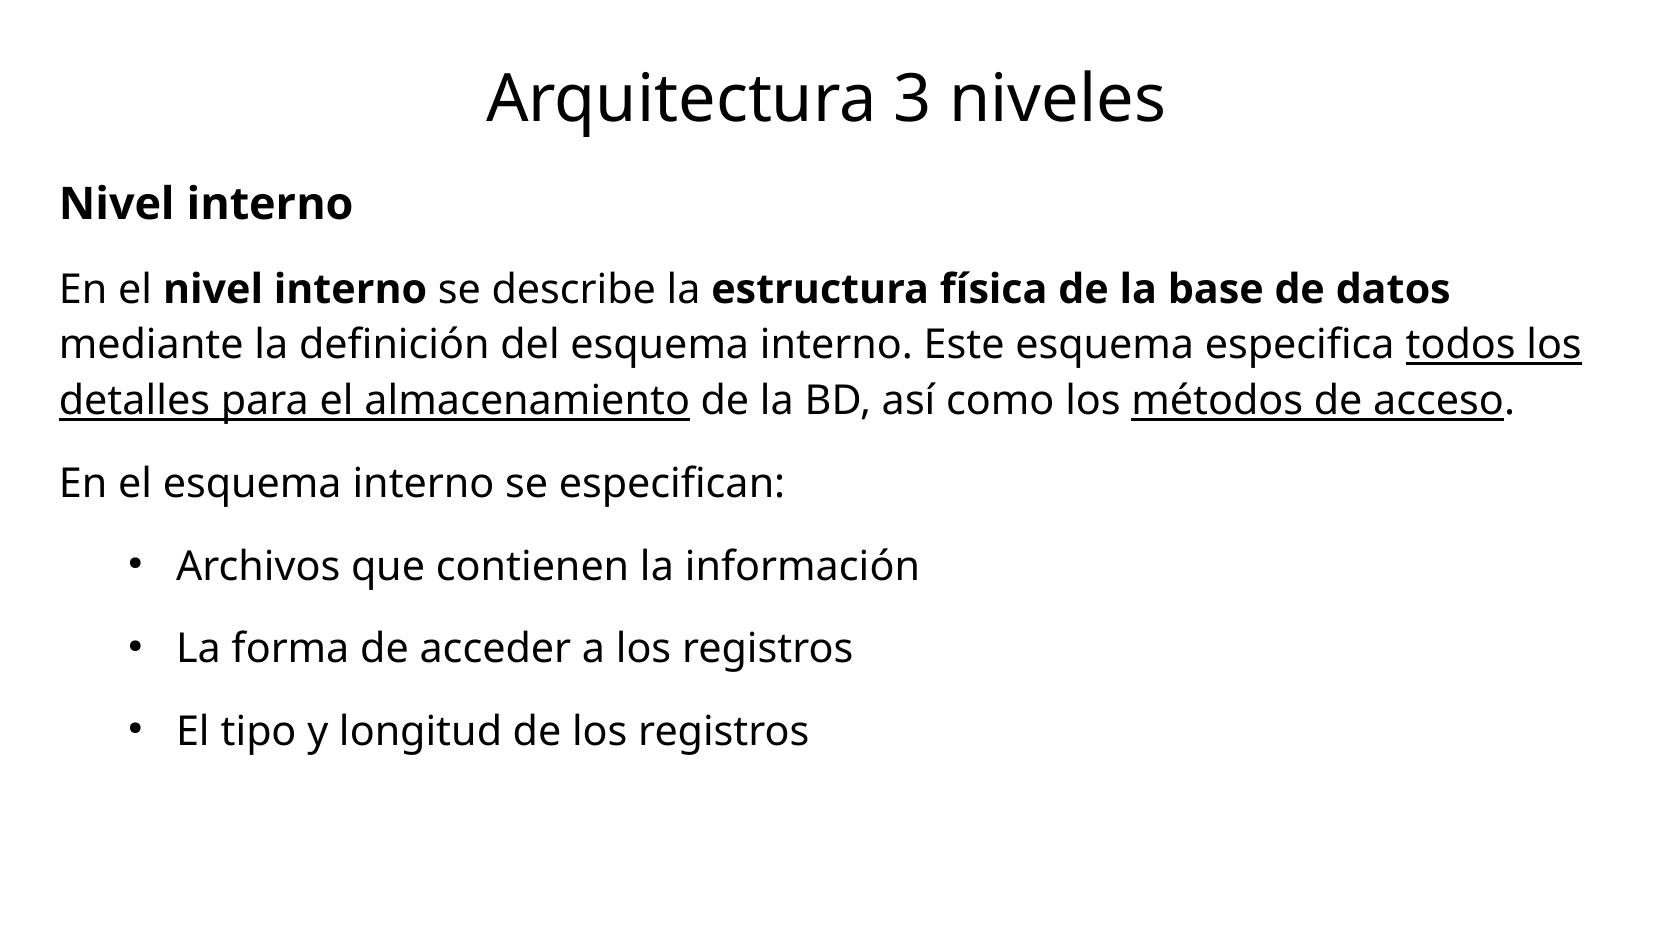

# Arquitectura 3 niveles
Nivel interno
En el nivel interno se describe la estructura física de la base de datos mediante la definición del esquema interno. Este esquema especifica todos los detalles para el almacenamiento de la BD, así como los métodos de acceso.
En el esquema interno se especifican:
Archivos que contienen la información
La forma de acceder a los registros
El tipo y longitud de los registros